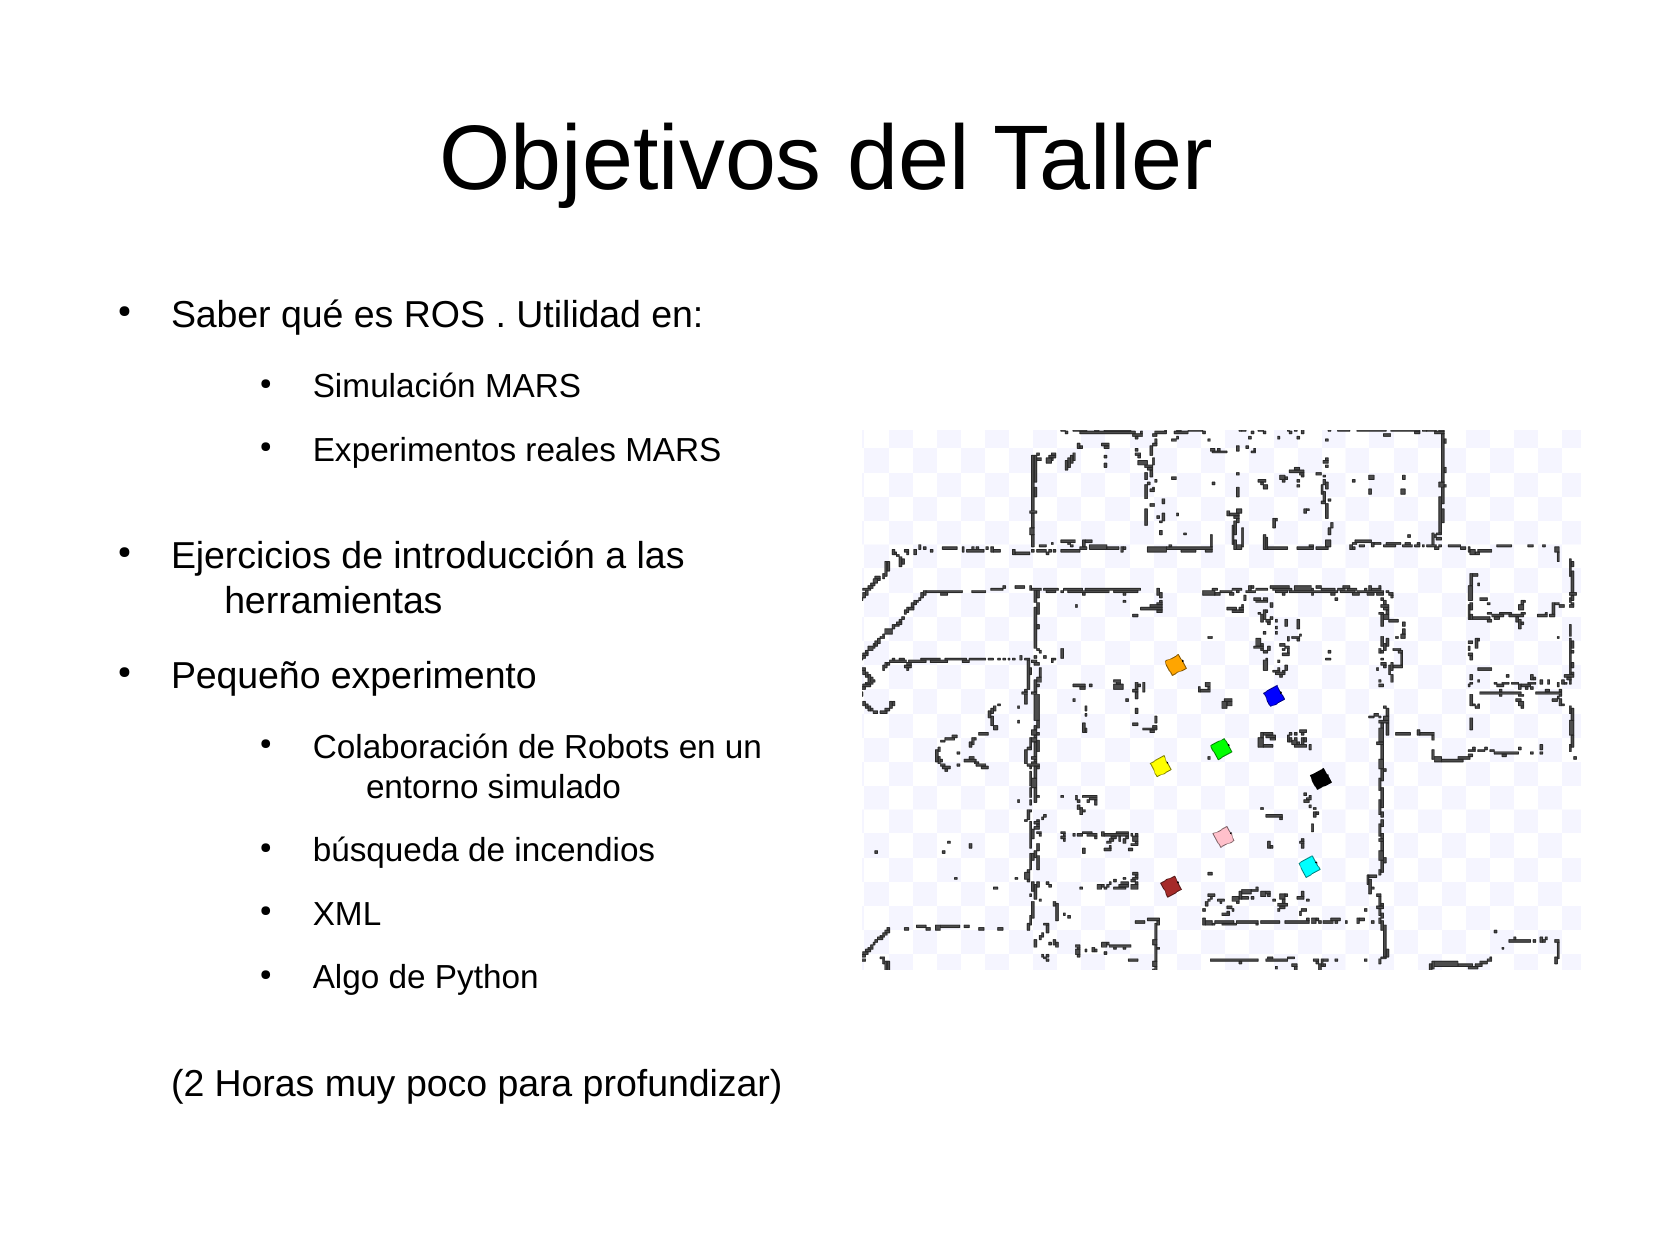

# Objetivos del Taller
Saber qué es ROS . Utilidad en:
Simulación MARS
Experimentos reales MARS
Ejercicios de introducción a las herramientas
Pequeño experimento
Colaboración de Robots en un entorno simulado
búsqueda de incendios
XML
Algo de Python
(2 Horas muy poco para profundizar)